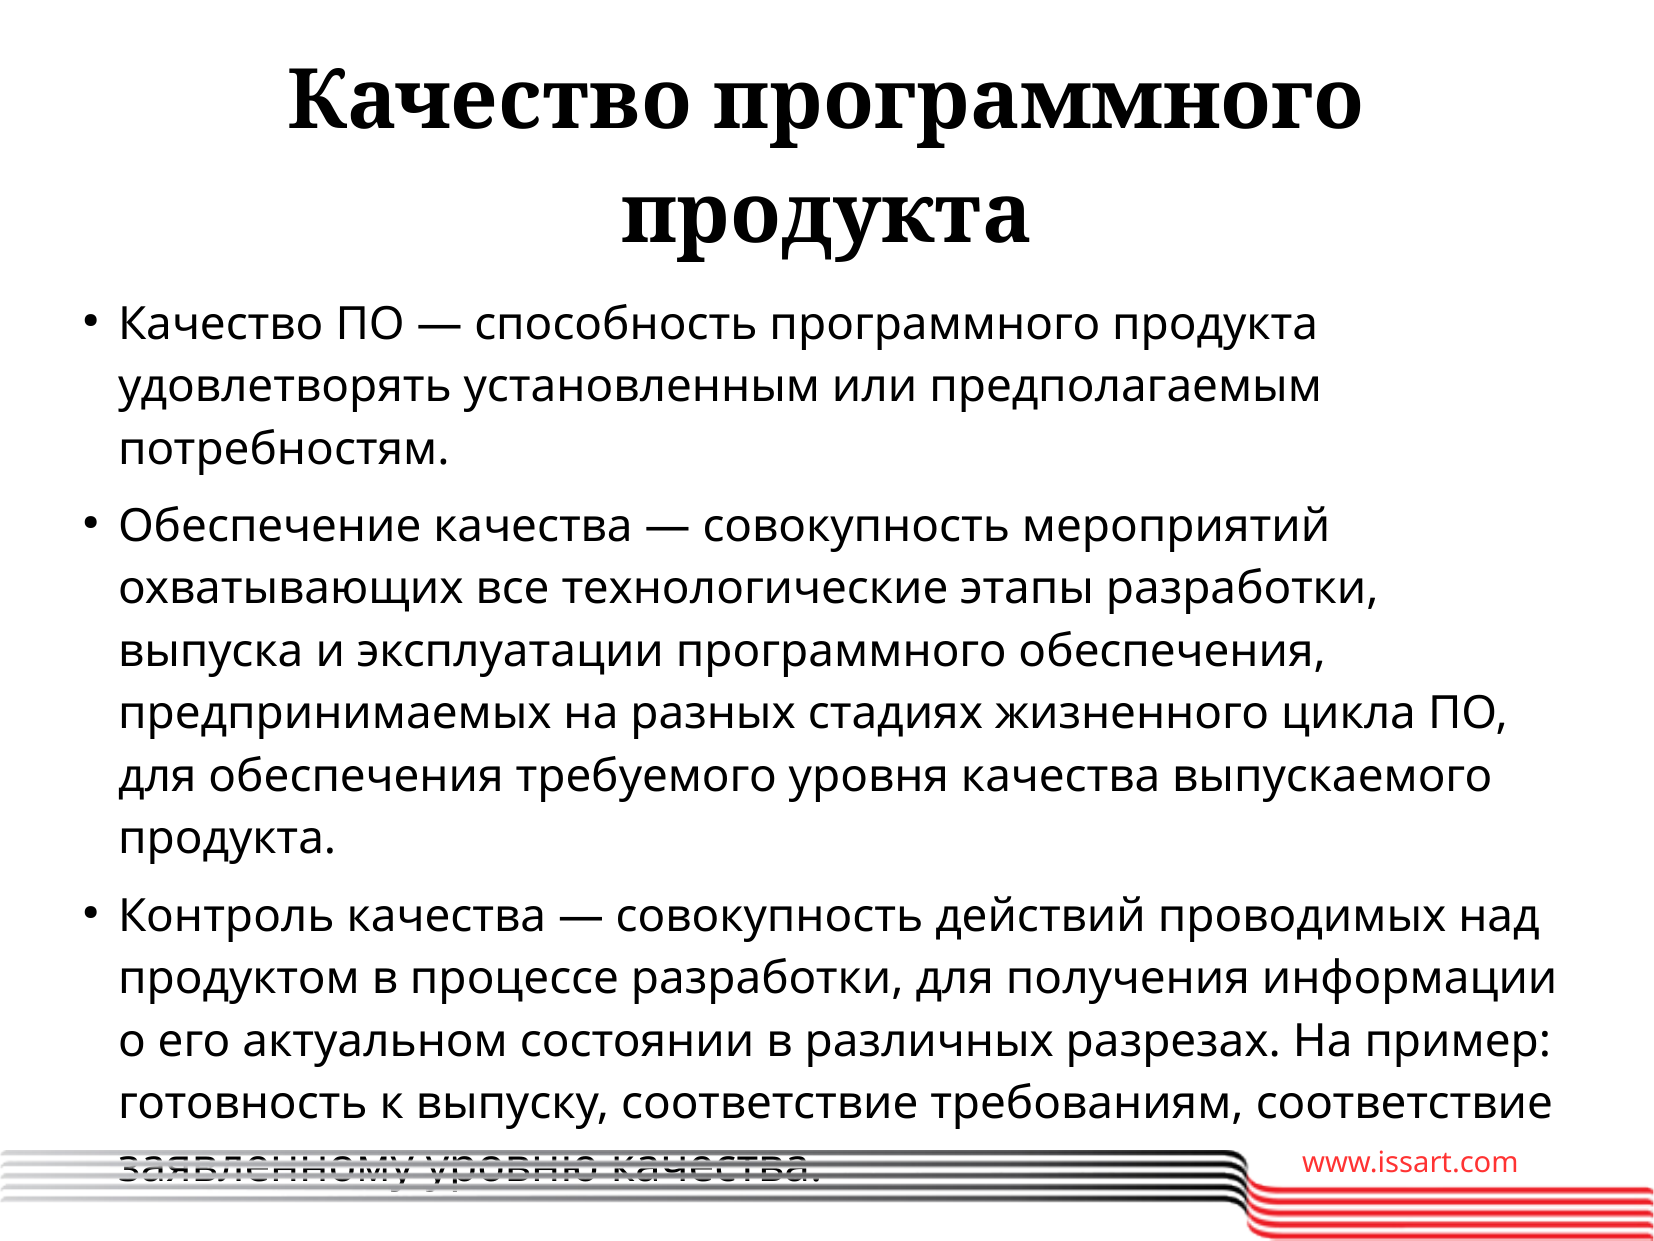

# Качество программного продукта
Качество ПО — способность программного продукта удовлетворять установленным или предполагаемым потребностям.
Обеспечение качества — совокупность мероприятий охватывающих все технологические этапы разработки, выпуска и эксплуатации программного обеспечения, предпринимаемых на разных стадиях жизненного цикла ПО, для обеспечения требуемого уровня качества выпускаемого продукта.
Контроль качества — совокупность действий проводимых над продуктом в процессе разработки, для получения информации о его актуальном состоянии в различных разрезах. На пример: готовность к выпуску, соответствие требованиям, соответствие заявленному уровню качества.
www.issart.com